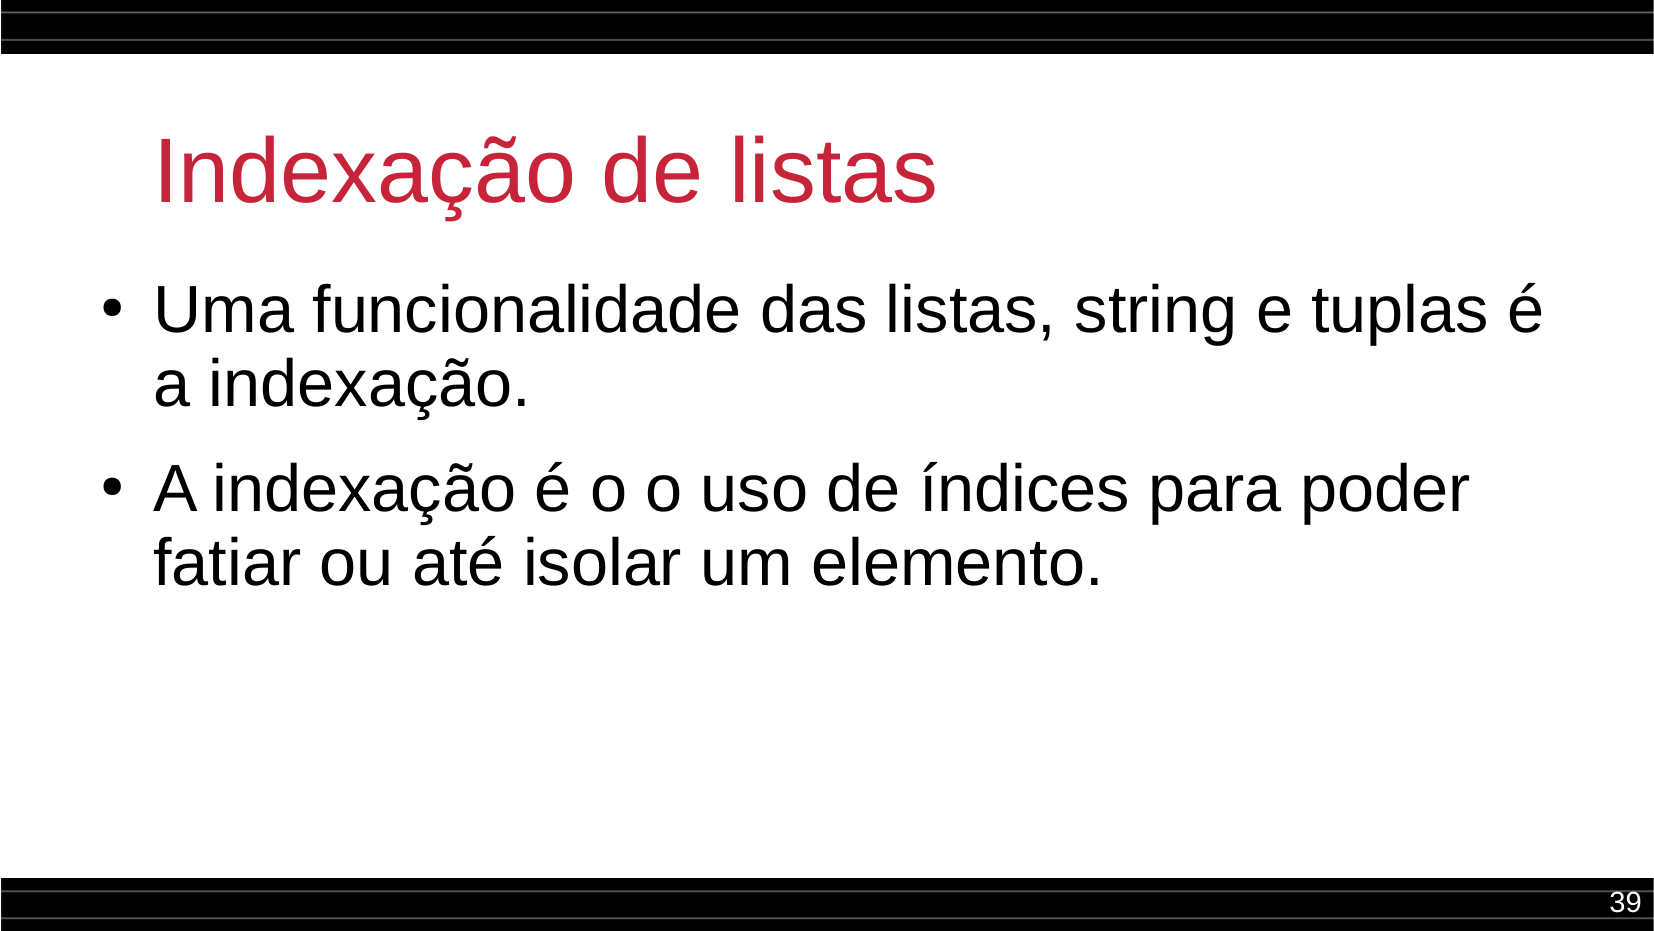

# Indexação de listas
Uma funcionalidade das listas, string e tuplas é a indexação.
A indexação é o o uso de índices para poder fatiar ou até isolar um elemento.